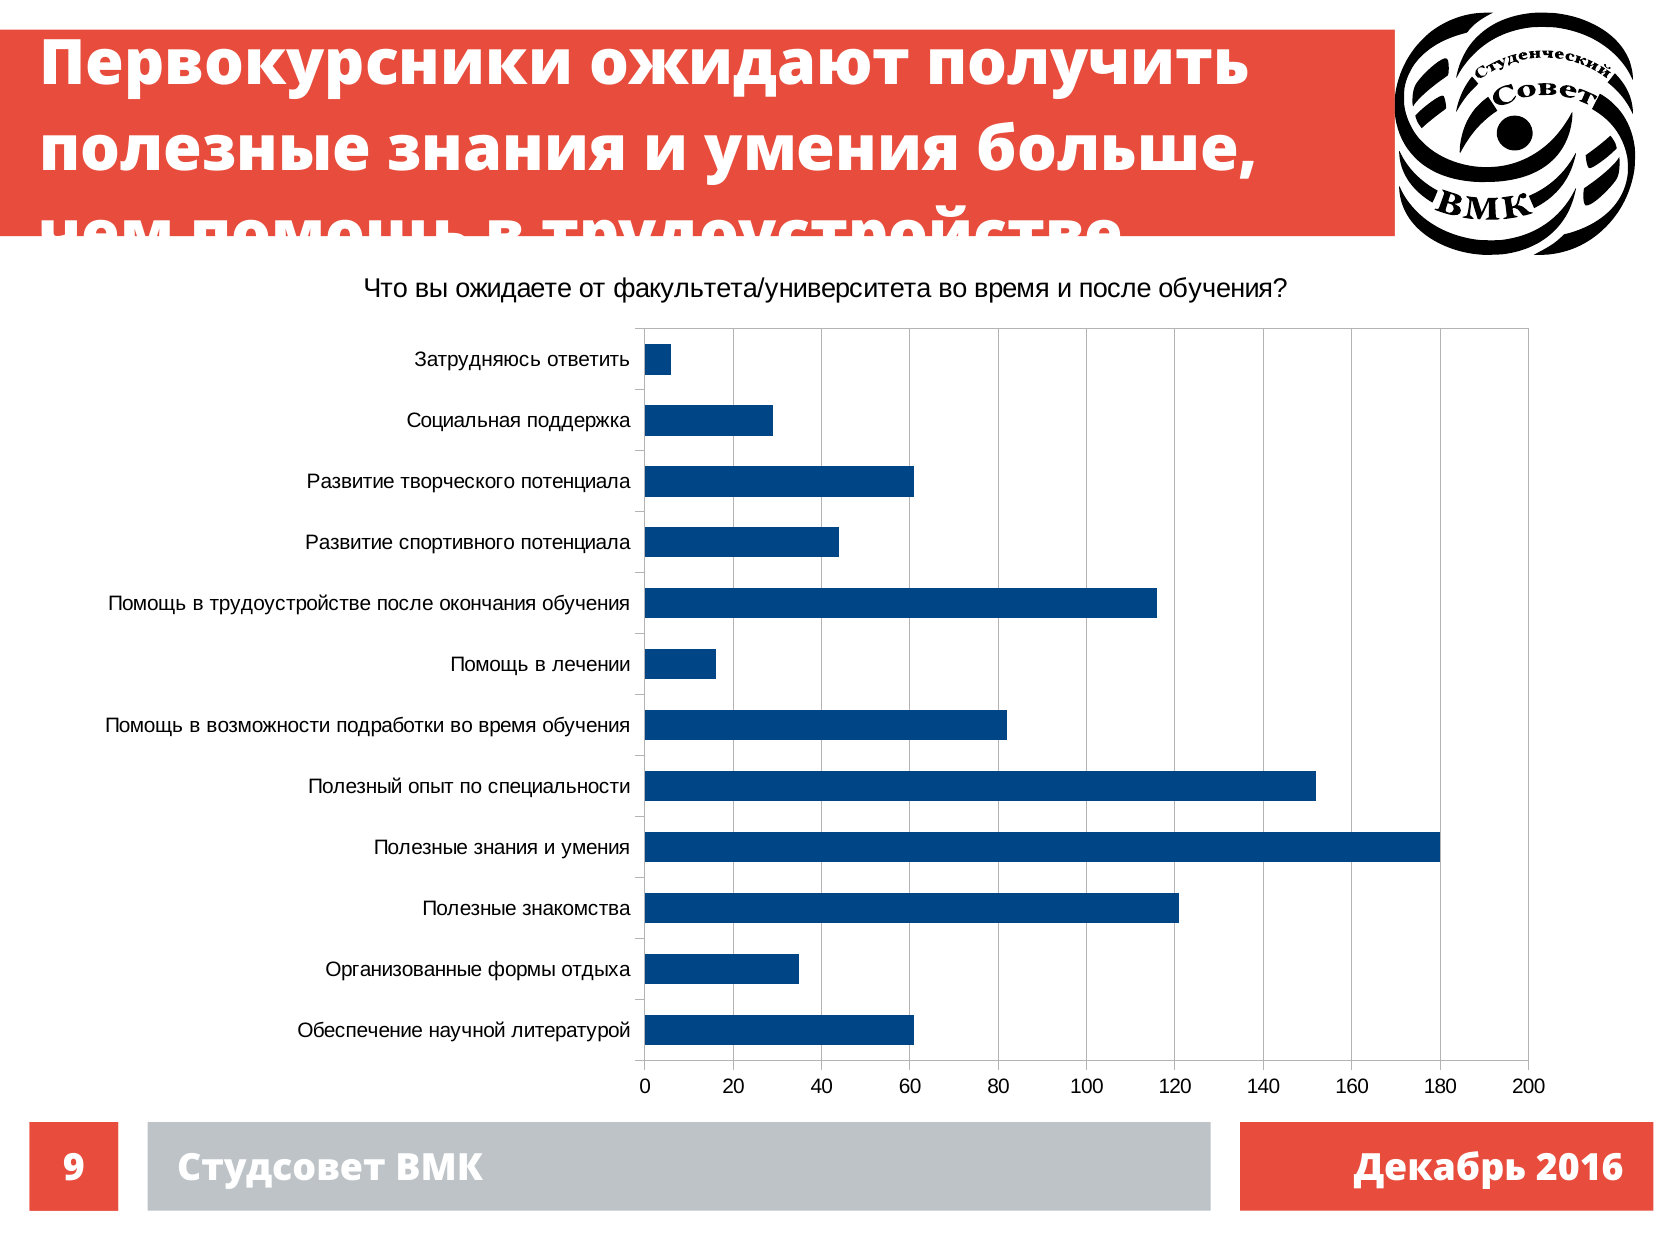

# Первокурсники ожидают получить полезные знания и умения больше, чем помощь в трудоустройстве
### Chart: Что вы ожидаете от факультета/университета во время и после обучения?
| Category | Sum - Число |
|---|---|
| Обеспечение научной литературой | 61.0 |
| Организованные формы отдыха | 35.0 |
| Полезные знакомства | 121.0 |
| Полезные знания и умения | 180.0 |
| Полезный опыт по специальности | 152.0 |
| Помощь в возможности подработки во время обучения | 82.0 |
| Помощь в лечении | 16.0 |
| Помощь в трудоустройстве после окончания обучения | 116.0 |
| Развитие спортивного потенциала | 44.0 |
| Развитие творческого потенциала | 61.0 |
| Социальная поддержка | 29.0 |
| Затрудняюсь ответить | 6.0 |9
Студсовет ВМК
Декабрь 2016